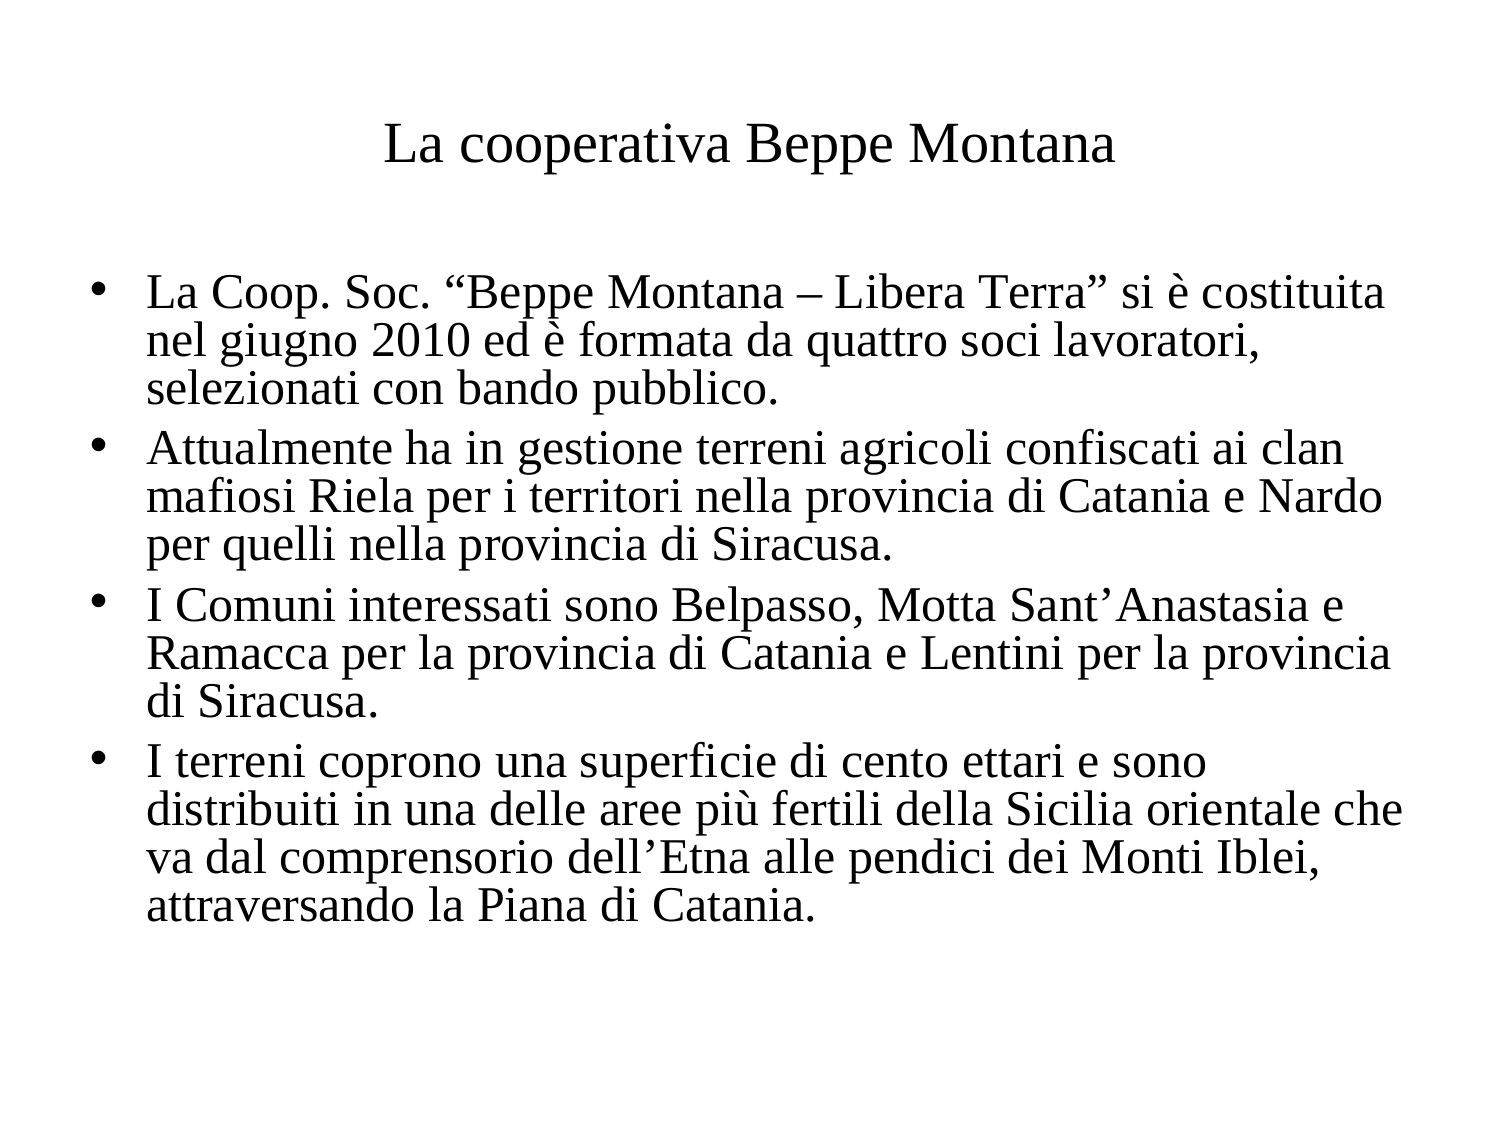

# La cooperativa Beppe Montana
La Coop. Soc. “Beppe Montana – Libera Terra” si è costituita nel giugno 2010 ed è formata da quattro soci lavoratori, selezionati con bando pubblico.
Attualmente ha in gestione terreni agricoli confiscati ai clan mafiosi Riela per i territori nella provincia di Catania e Nardo per quelli nella provincia di Siracusa.
I Comuni interessati sono Belpasso, Motta Sant’Anastasia e Ramacca per la provincia di Catania e Lentini per la provincia di Siracusa.
I terreni coprono una superficie di cento ettari e sono distribuiti in una delle aree più fertili della Sicilia orientale che va dal comprensorio dell’Etna alle pendici dei Monti Iblei, attraversando la Piana di Catania.